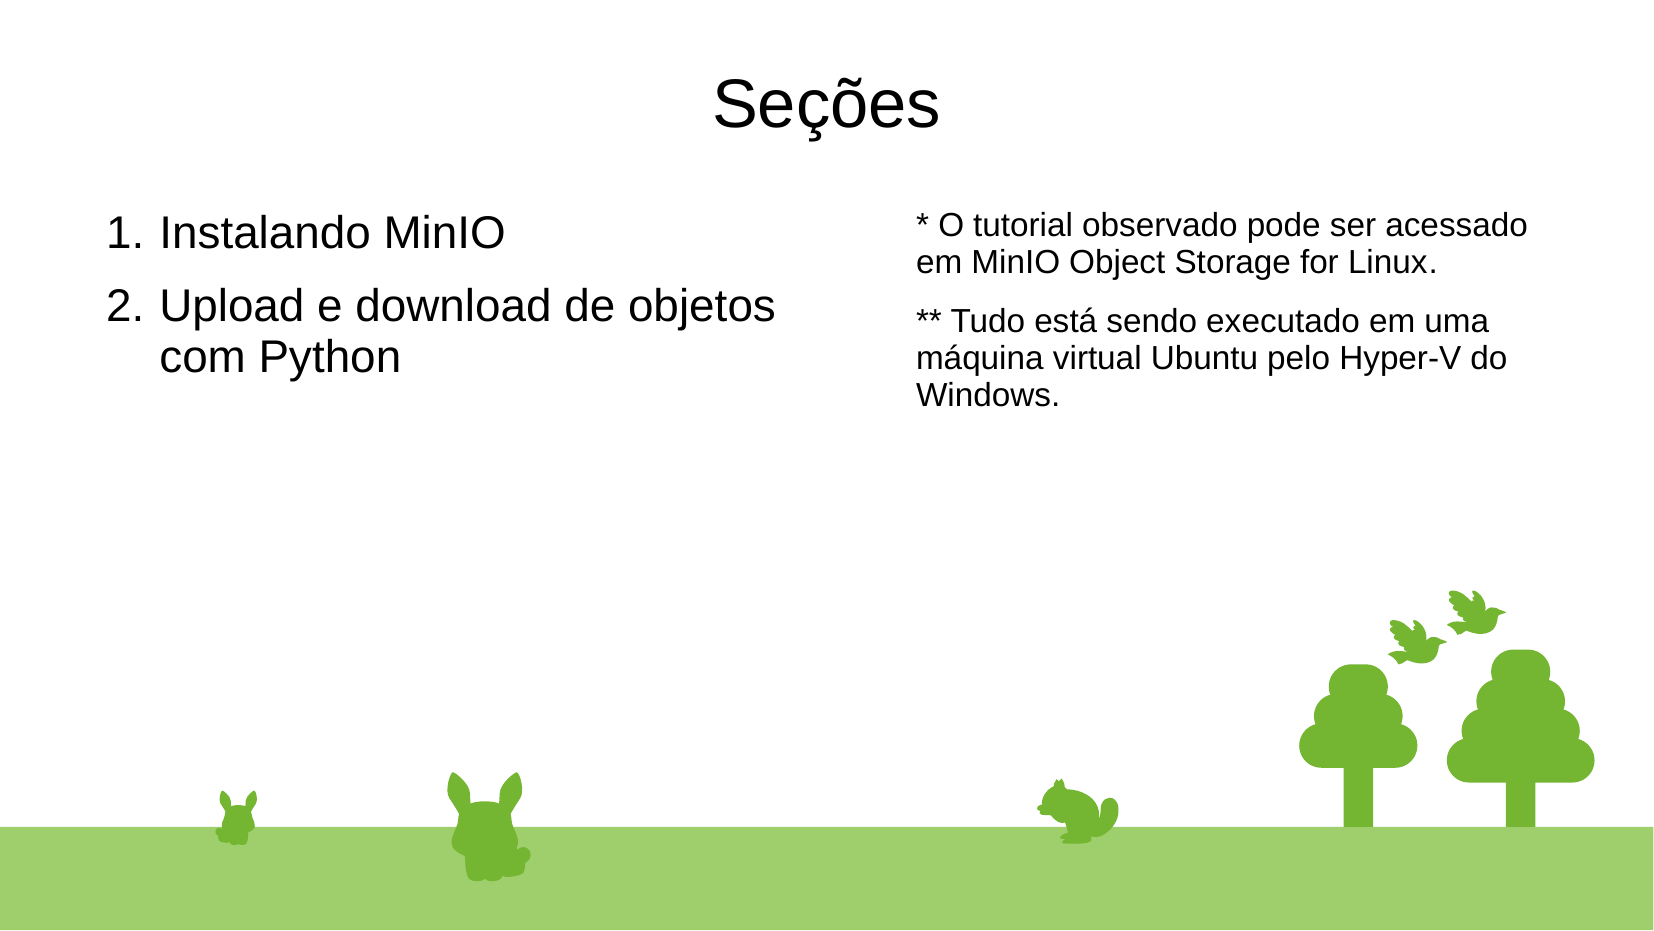

# Seções
Instalando MinIO
Upload e download de objetos com Python
* O tutorial observado pode ser acessado em MinIO Object Storage for Linux.
** Tudo está sendo executado em uma máquina virtual Ubuntu pelo Hyper-V do Windows.